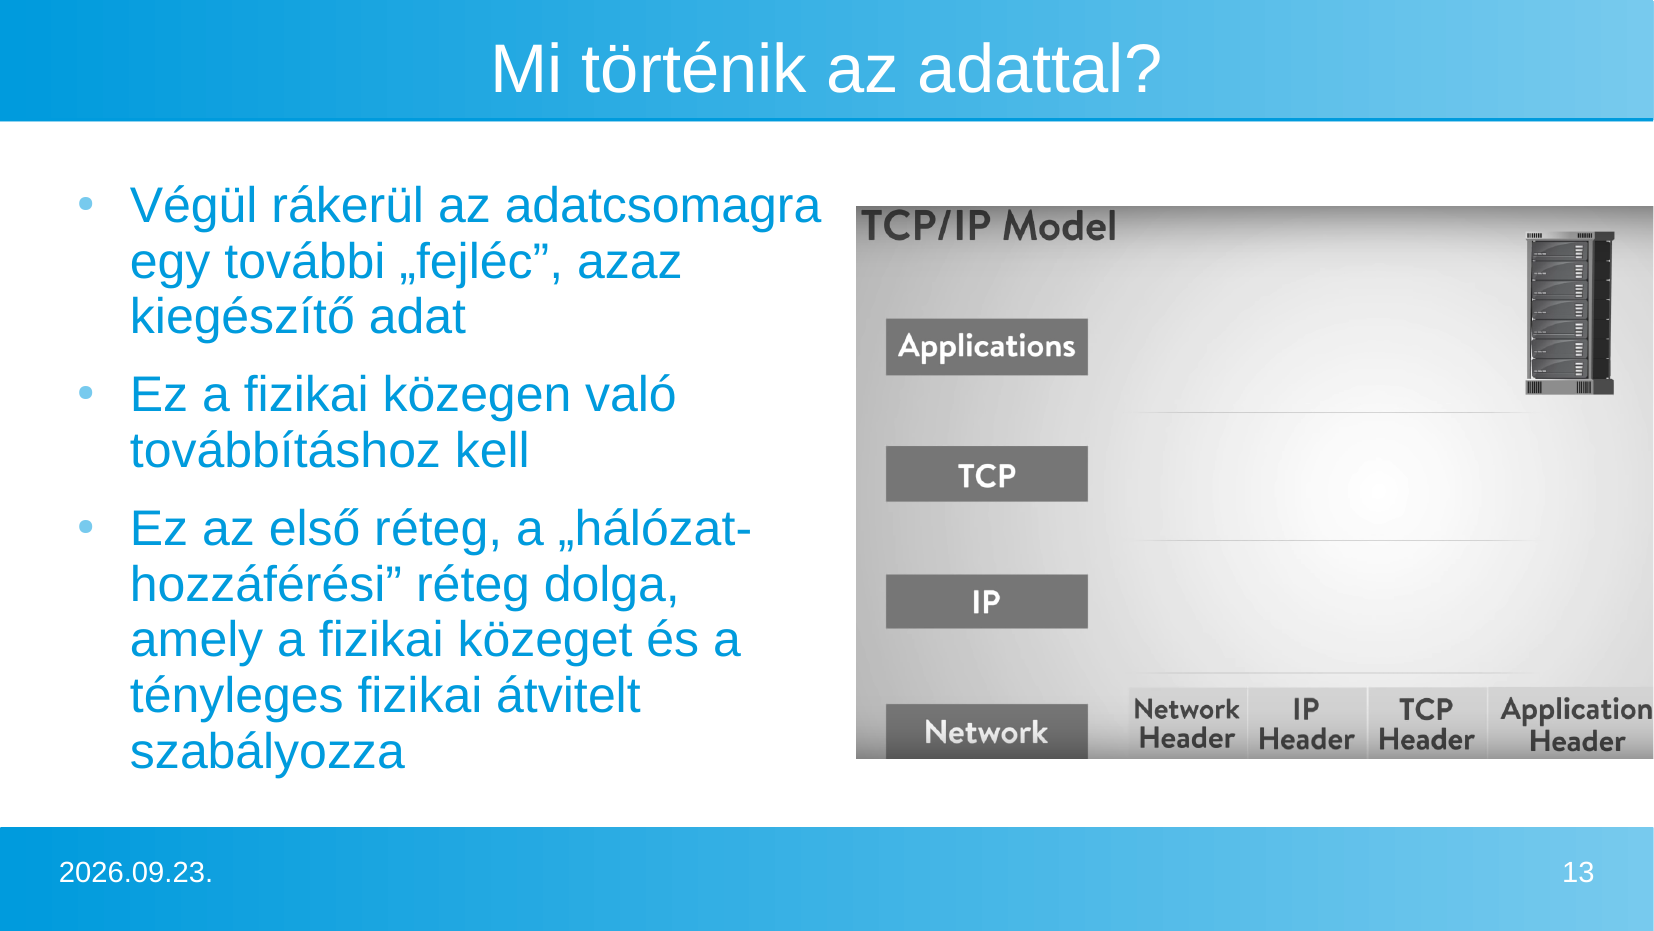

# Mi történik az adattal?
Végül rákerül az adatcsomagra egy további „fejléc”, azaz kiegészítő adat
Ez a fizikai közegen való továbbításhoz kell
Ez az első réteg, a „hálózat-hozzáférési” réteg dolga, amely a fizikai közeget és a tényleges fizikai átvitelt szabályozza
13